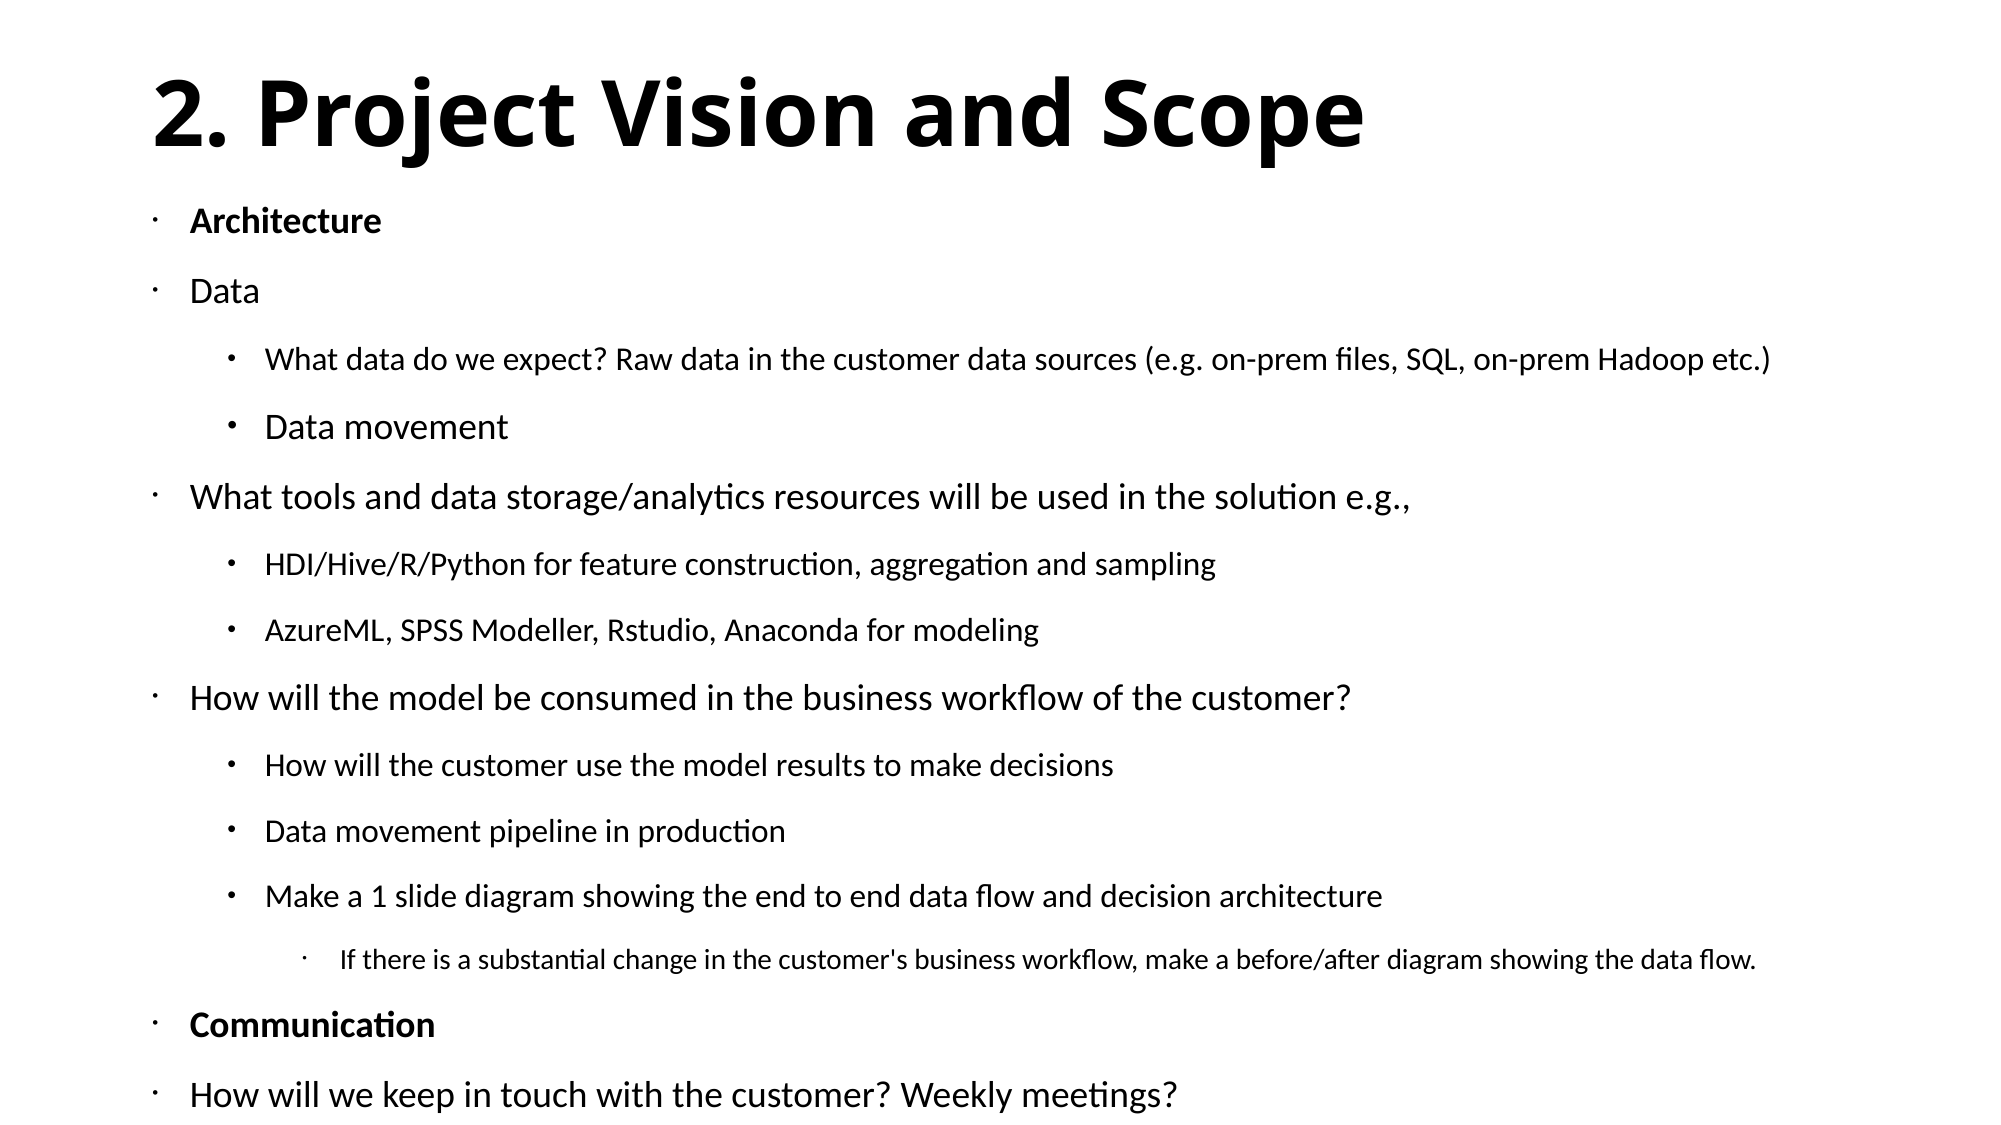

# 2. Project Vision and Scope
Architecture
Data
What data do we expect? Raw data in the customer data sources (e.g. on-prem files, SQL, on-prem Hadoop etc.)
Data movement
What tools and data storage/analytics resources will be used in the solution e.g.,
HDI/Hive/R/Python for feature construction, aggregation and sampling
AzureML, SPSS Modeller, Rstudio, Anaconda for modeling
How will the model be consumed in the business workflow of the customer?
How will the customer use the model results to make decisions
Data movement pipeline in production
Make a 1 slide diagram showing the end to end data flow and decision architecture
If there is a substantial change in the customer's business workflow, make a before/after diagram showing the data flow.
Communication
How will we keep in touch with the customer? Weekly meetings?
Who are the contact persons on both sides?